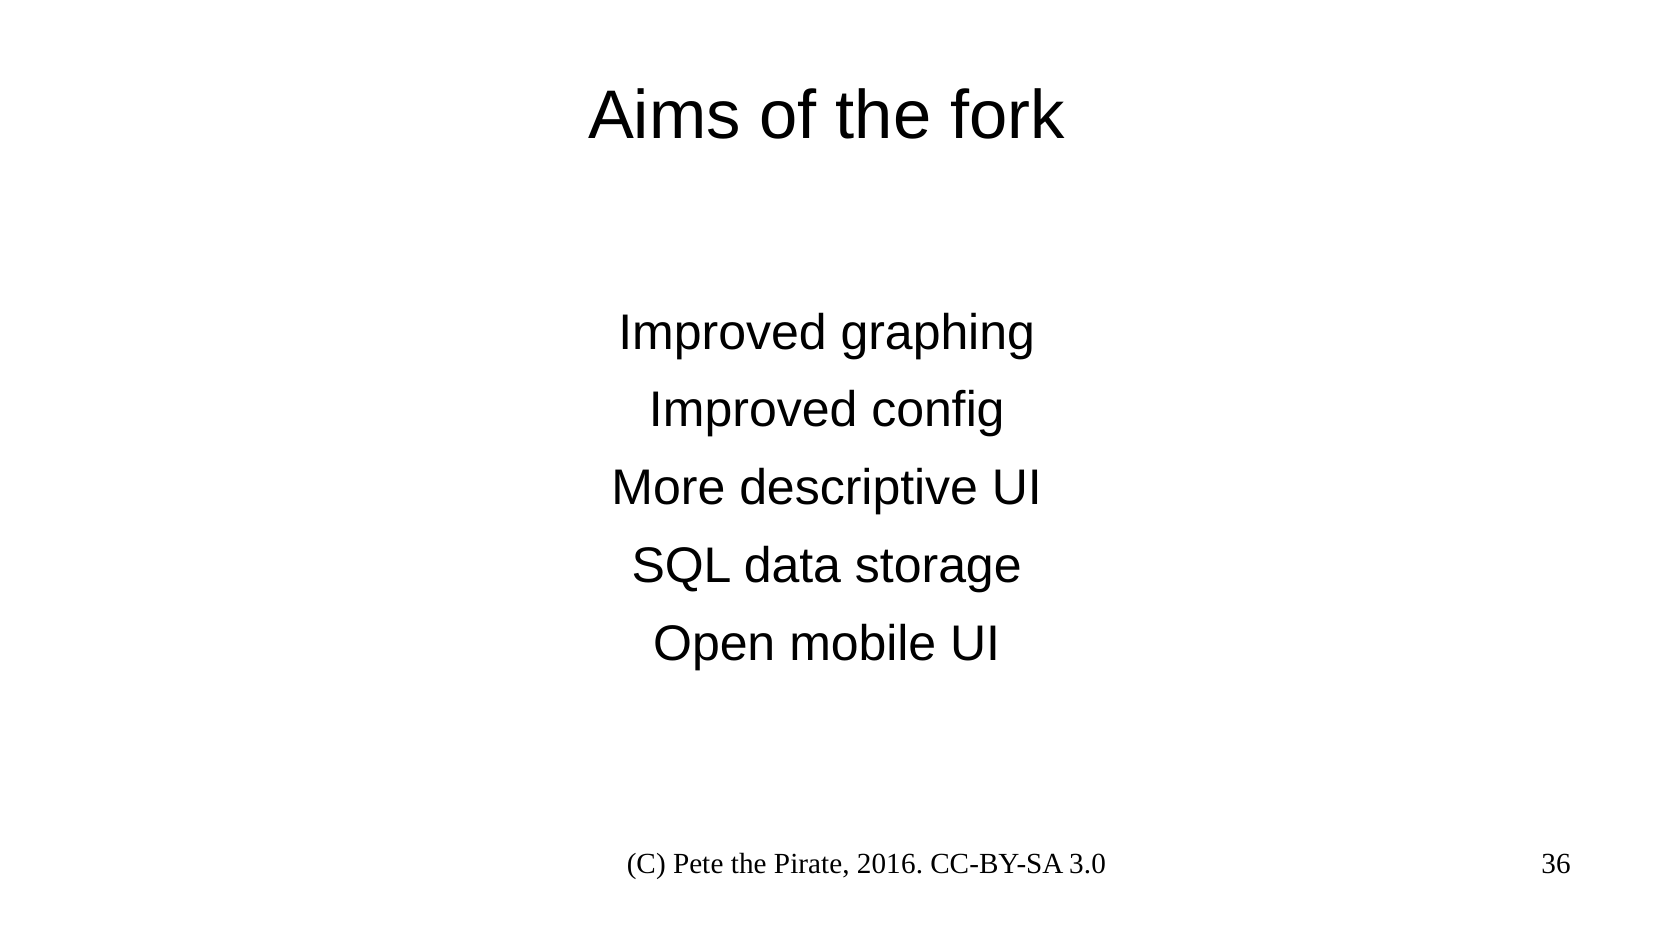

# Aims of the fork
Improved graphing
Improved config
More descriptive UI
SQL data storage
Open mobile UI
(C) Pete the Pirate, 2016. CC-BY-SA 3.0
36